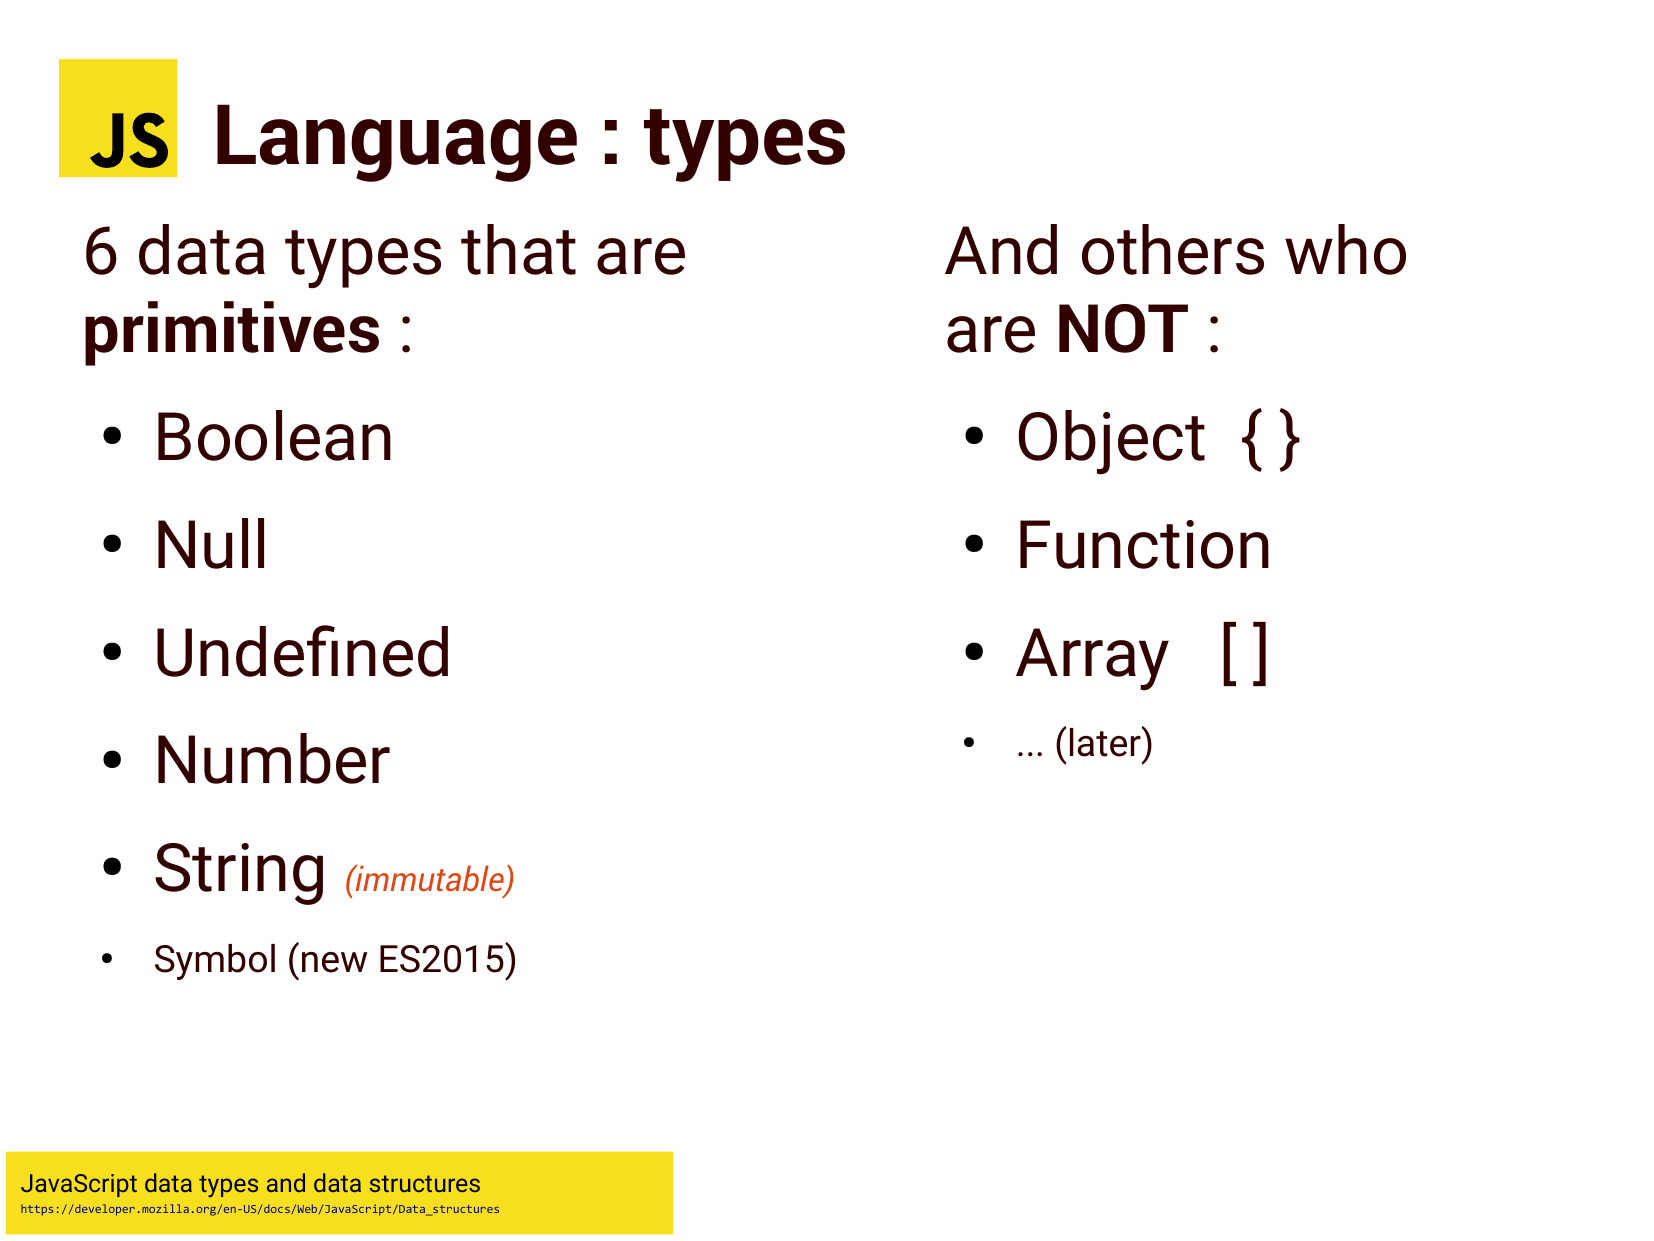

# Language : types
6 data types that are primitives :
Boolean
Null
Undefined
Number
String (immutable)
Symbol (new ES2015)
And others who are NOT :
Object { }
Function
Array [ ]
... (later)
JavaScript data types and data structures
https://developer.mozilla.org/en-US/docs/Web/JavaScript/Data_structures